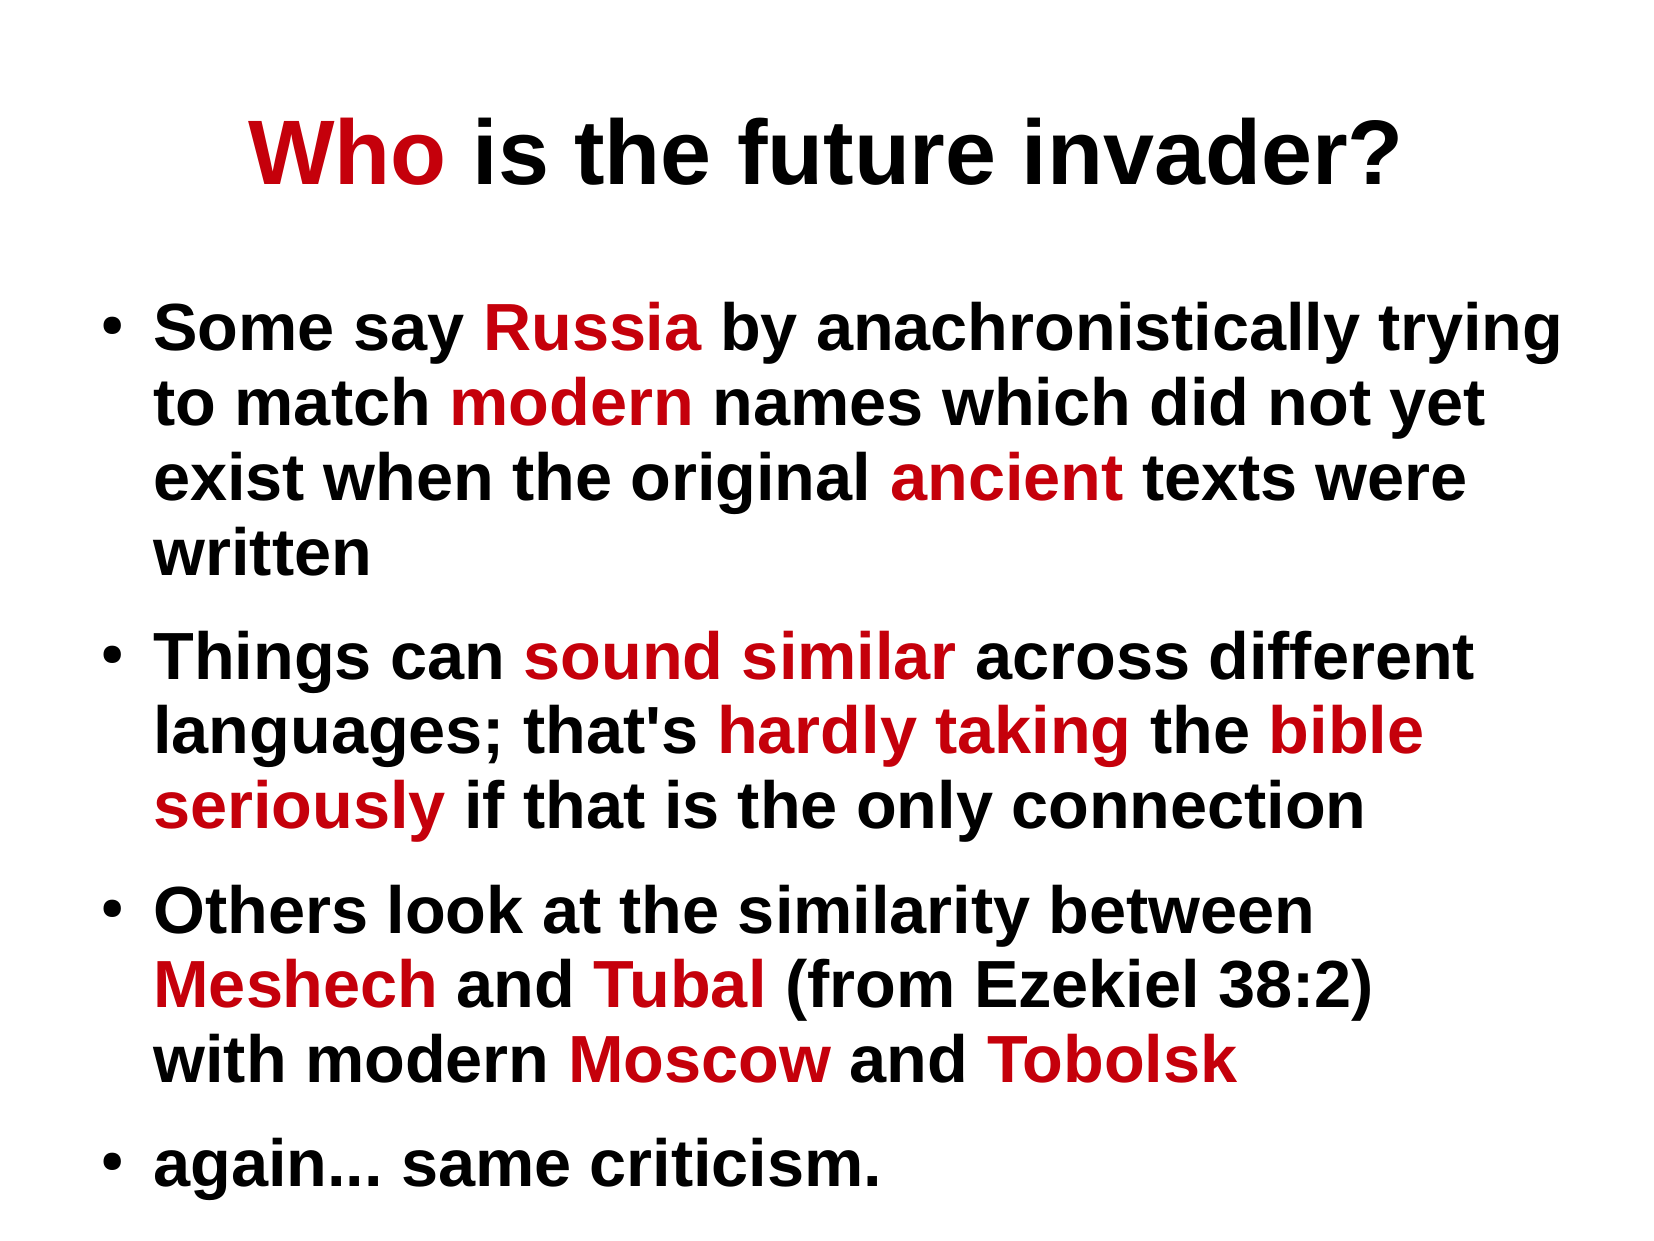

# Who is the future invader?
Some say Russia by anachronistically trying to match modern names which did not yet exist when the original ancient texts were written
Things can sound similar across different languages; that's hardly taking the bible seriously if that is the only connection
Others look at the similarity between Meshech and Tubal (from Ezekiel 38:2)
with modern Moscow and Tobolsk
again... same criticism.